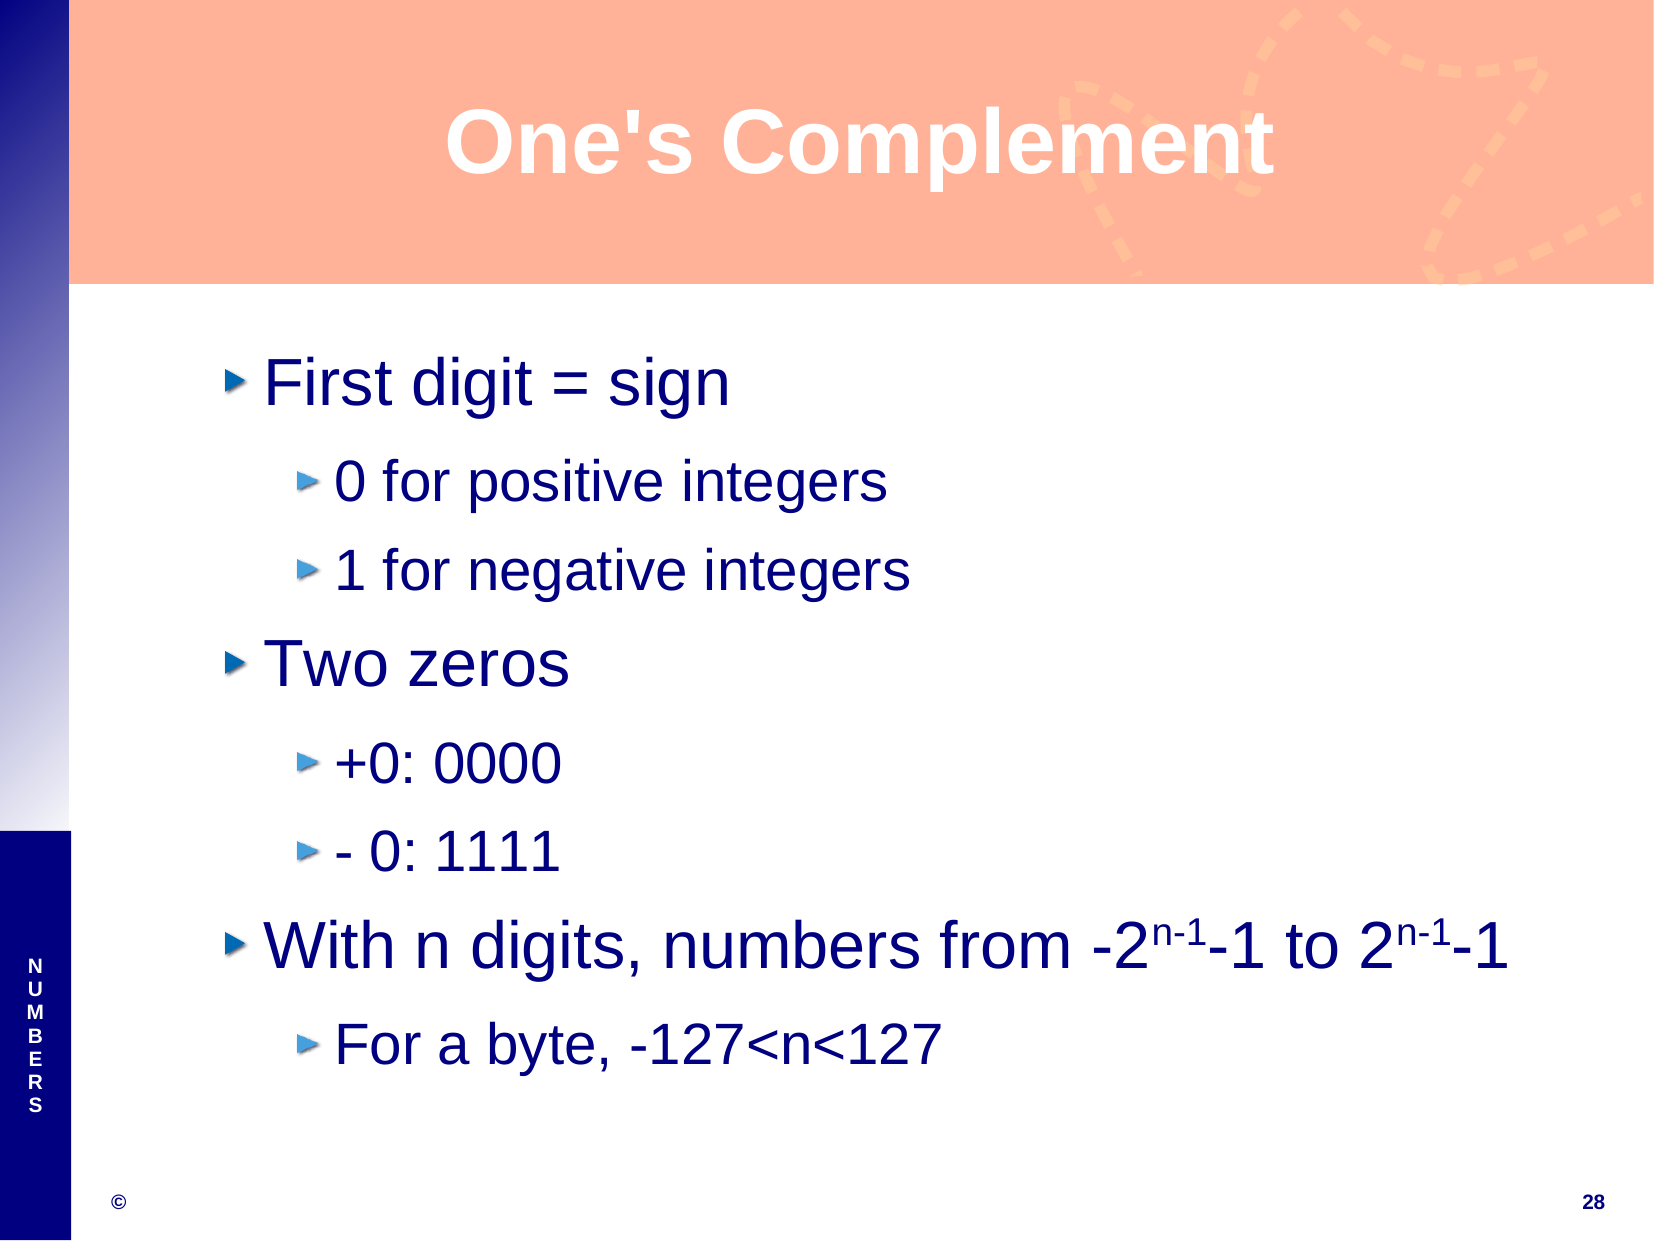

# One's Complement
First digit = sign
0 for positive integers
1 for negative integers
Two zeros
+0: 0000
- 0: 1111
With n digits, numbers from -2n-1-1 to 2n-1-1
For a byte, -127<n<127
N
U
M
B
E
R
S